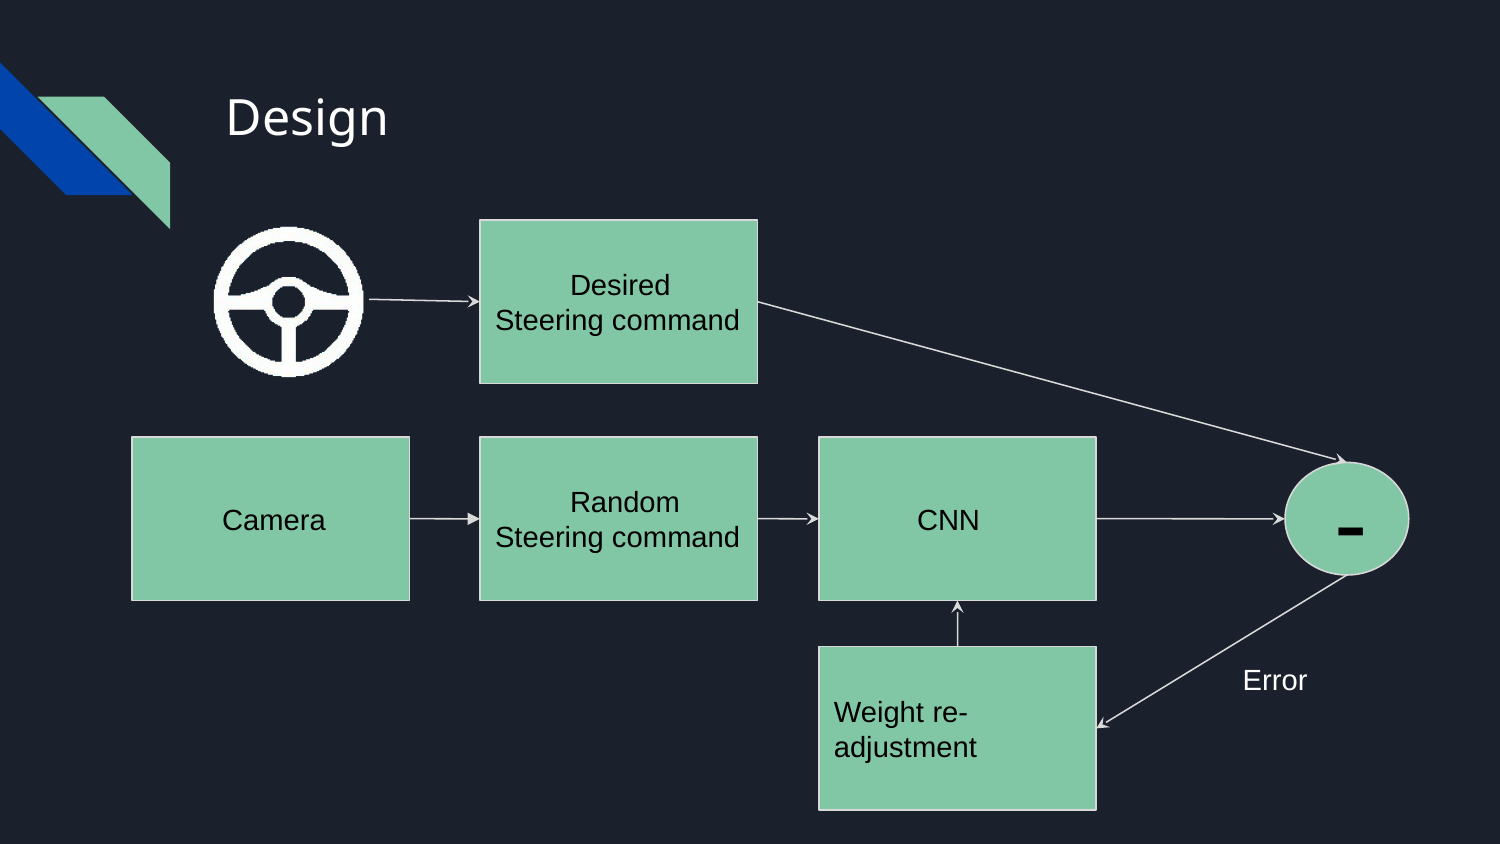

# Design
Desired Steering command
Camera
Random Steering command
 CNN
 -
Weight re-adjustment
Error